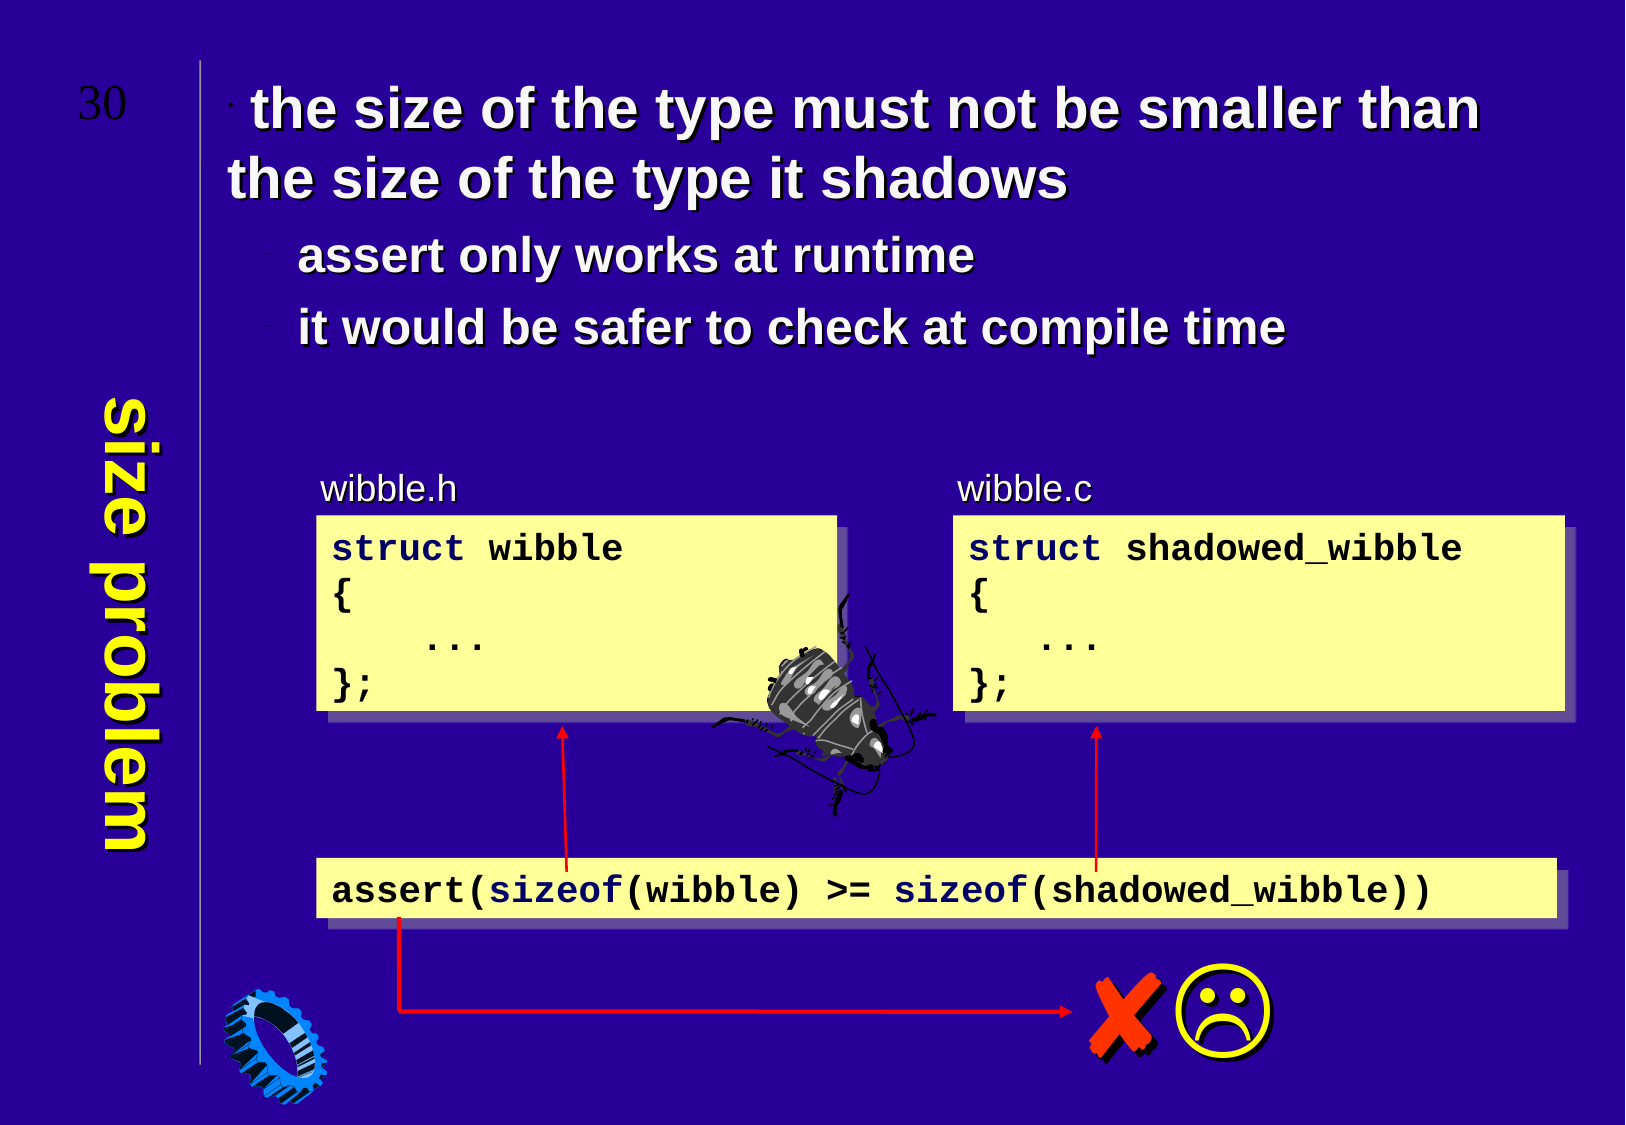

30
 the size of the type must not be smaller than the size of the type it shadows
assert only works at runtime
it would be safer to check at compile time
# size problem
wibble.c
wibble.h
struct wibble
{
 ...
};
struct shadowed_wibble
{
 ...
};
assert(sizeof(wibble) >= sizeof(shadowed_wibble))

